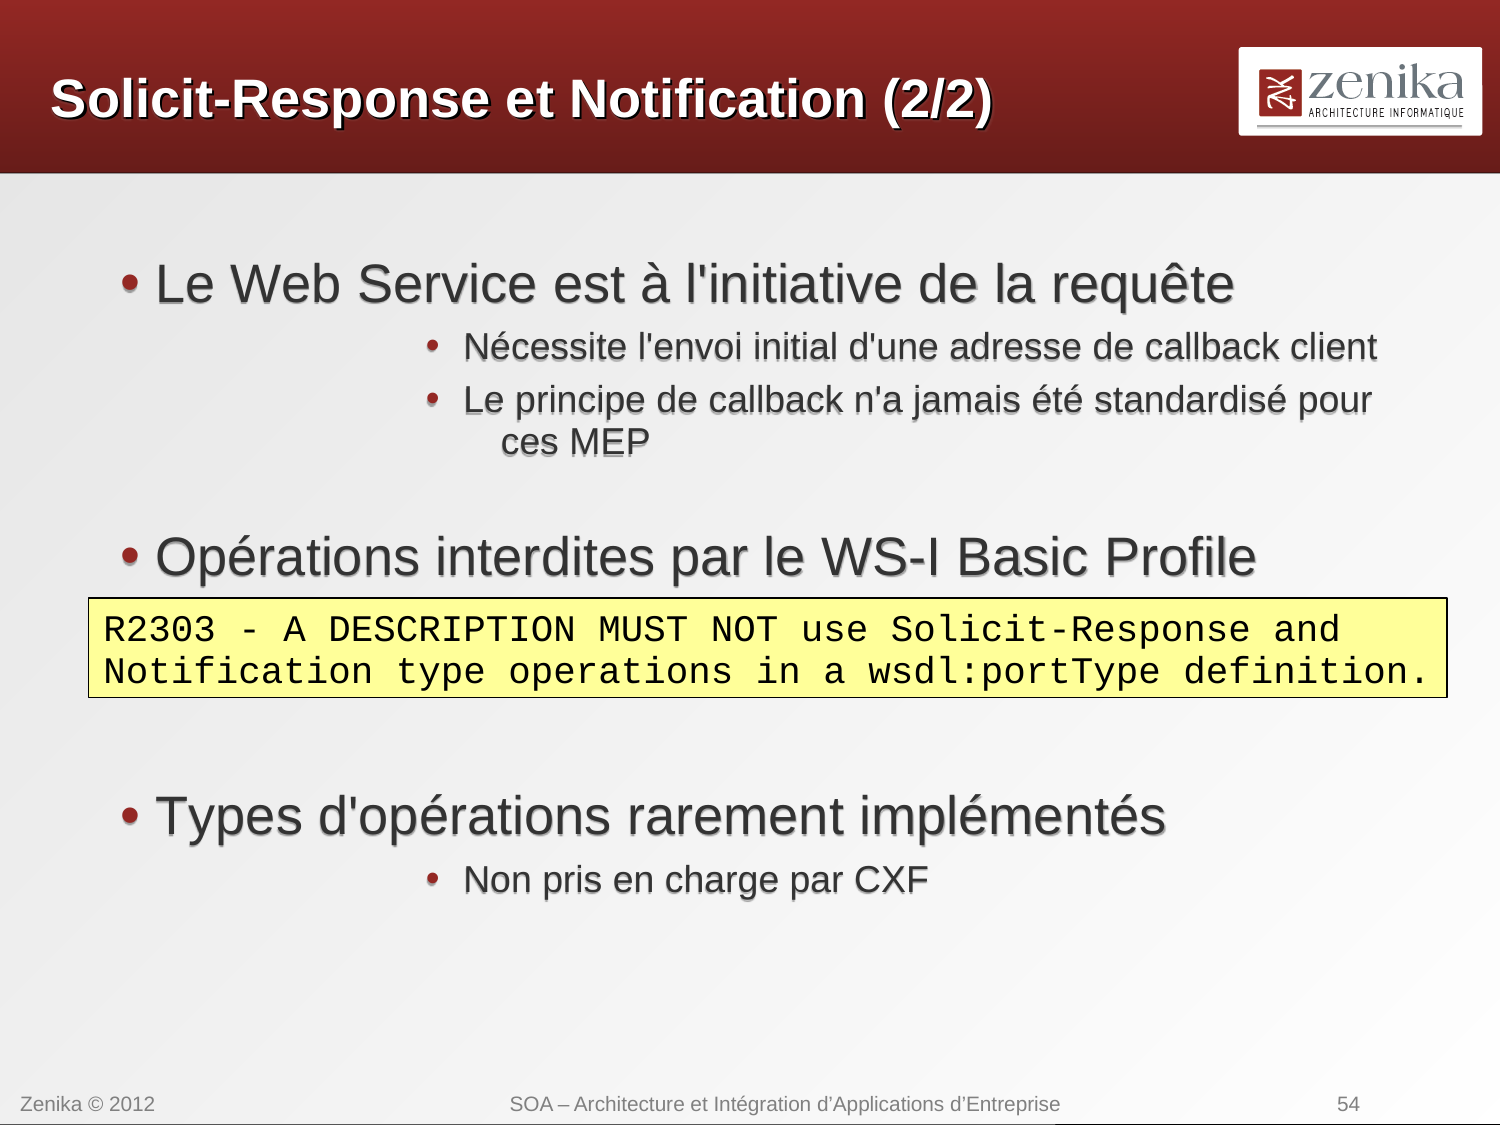

# Solicit-Response et Notification (2/2)
Le Web Service est à l'initiative de la requête
Nécessite l'envoi initial d'une adresse de callback client
Le principe de callback n'a jamais été standardisé pour ces MEP
Opérations interdites par le WS-I Basic Profile
Types d'opérations rarement implémentés
Non pris en charge par CXF
R2303 - A DESCRIPTION MUST NOT use Solicit-Response and Notification type operations in a wsdl:portType definition.